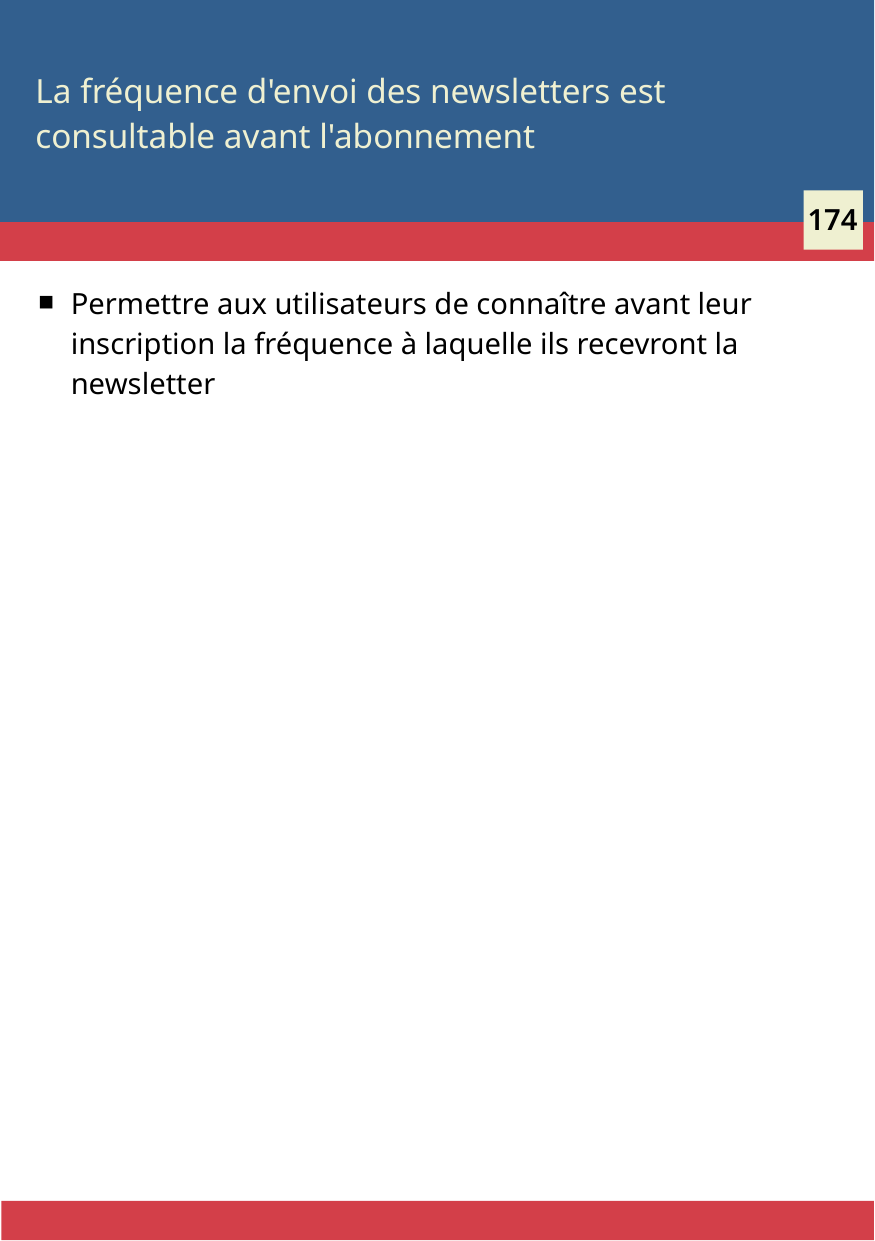

# La fréquence d'envoi des newsletters est consultable avant l'abonnement
174
Permettre aux utilisateurs de connaître avant leur inscription la fréquence à laquelle ils recevront la newsletter